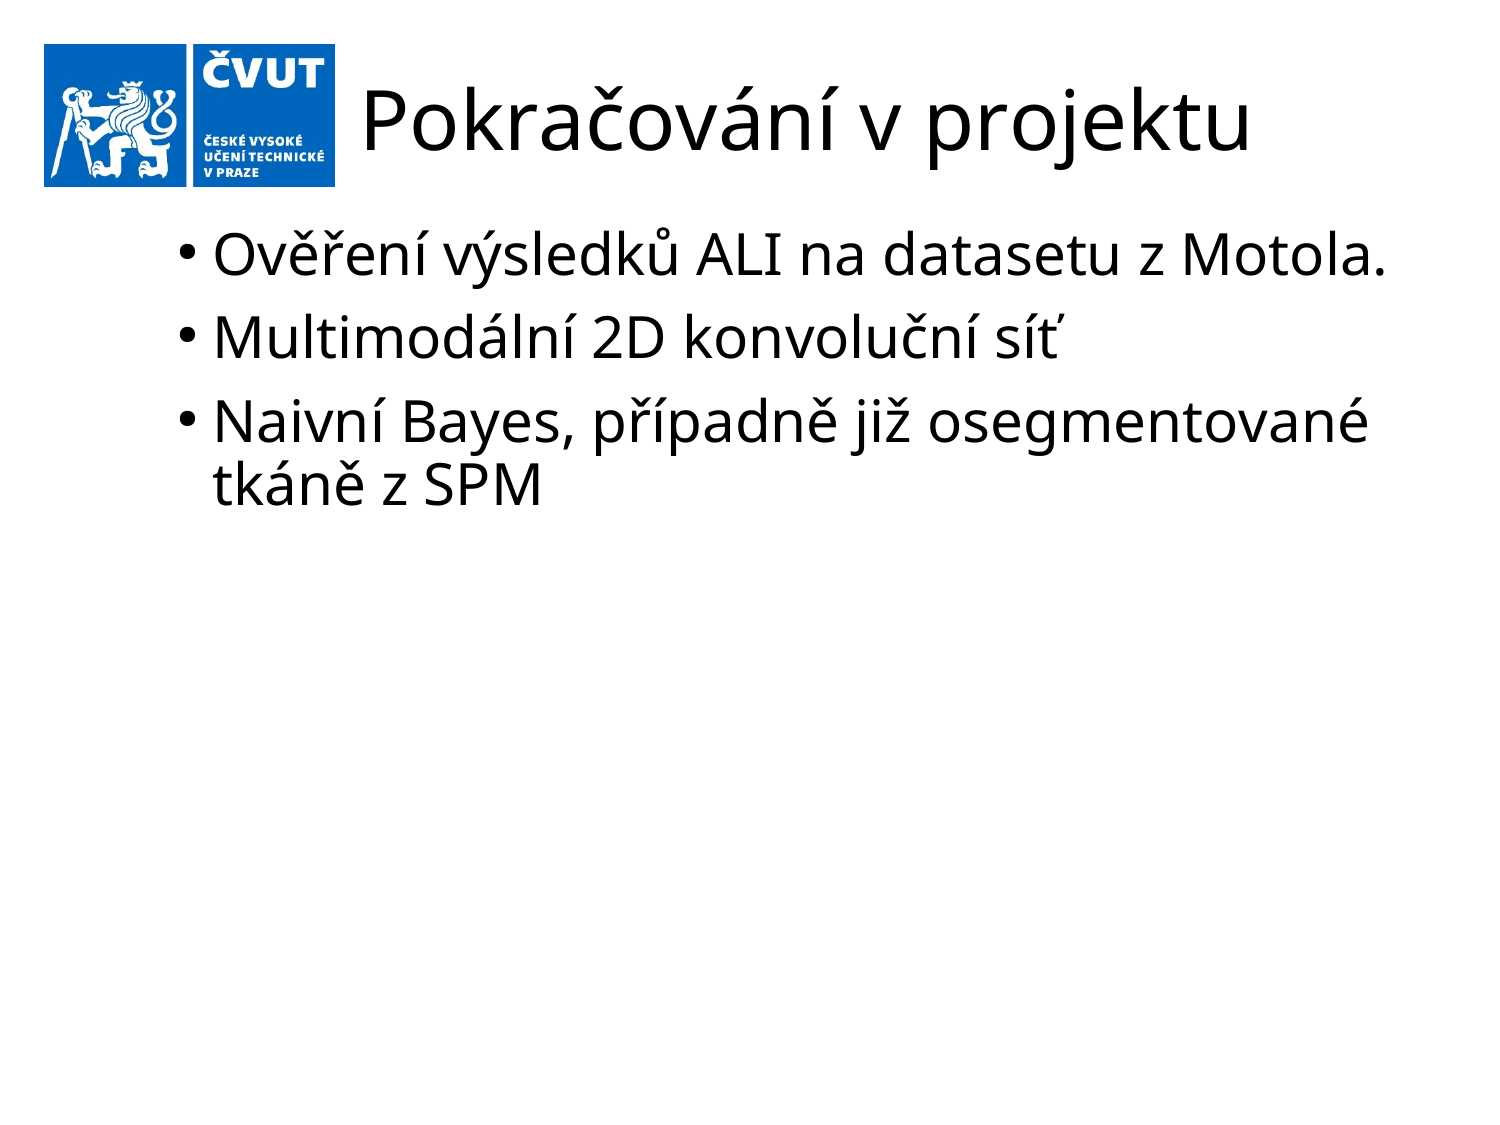

Pokračování v projektu
Ověření výsledků ALI na datasetu z Motola.
Multimodální 2D konvoluční síť
Naivní Bayes, případně již osegmentované tkáně z SPM
#